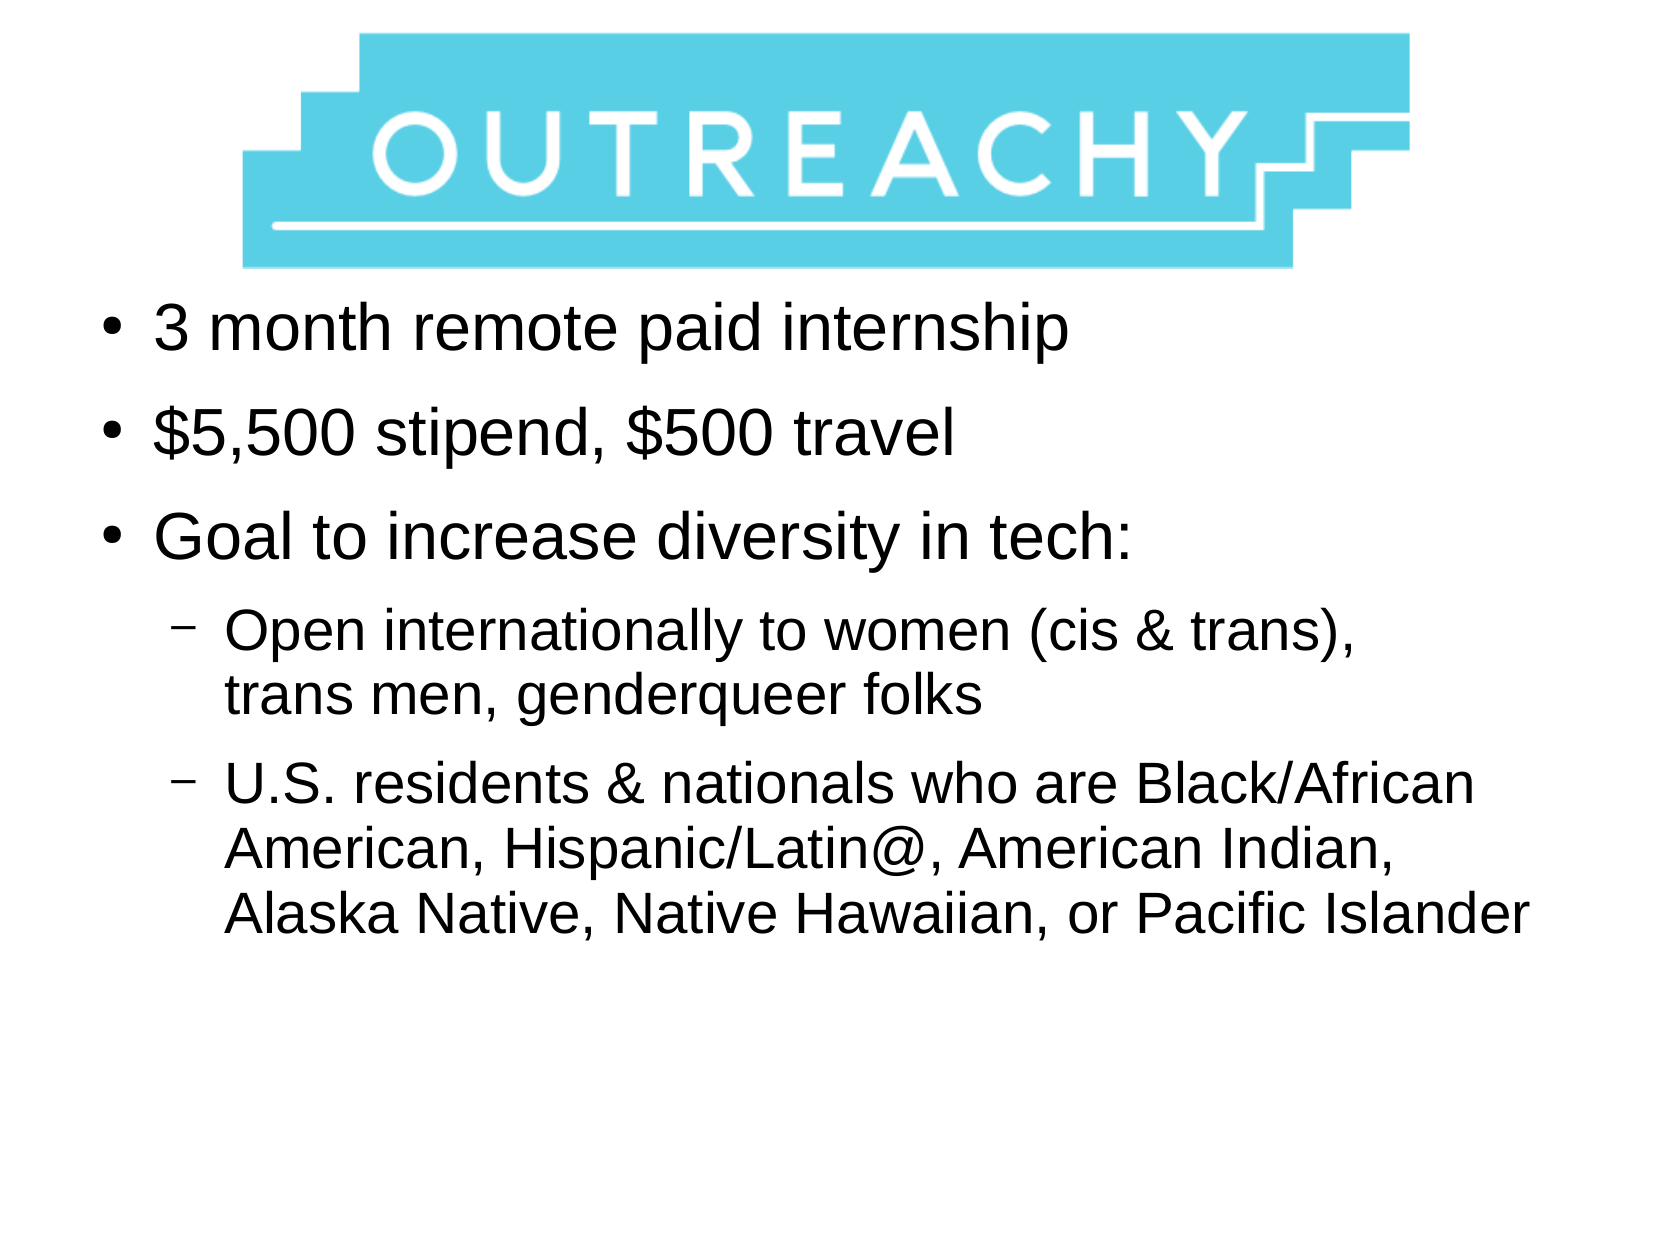

# Outreachy
3 month remote paid internship
$5,500 stipend, $500 travel
Goal to increase diversity in tech:
Open internationally to women (cis & trans),
trans men, genderqueer folks
U.S. residents & nationals who are Black/African American, Hispanic/Latin@, American Indian, Alaska Native, Native Hawaiian, or Pacific Islander